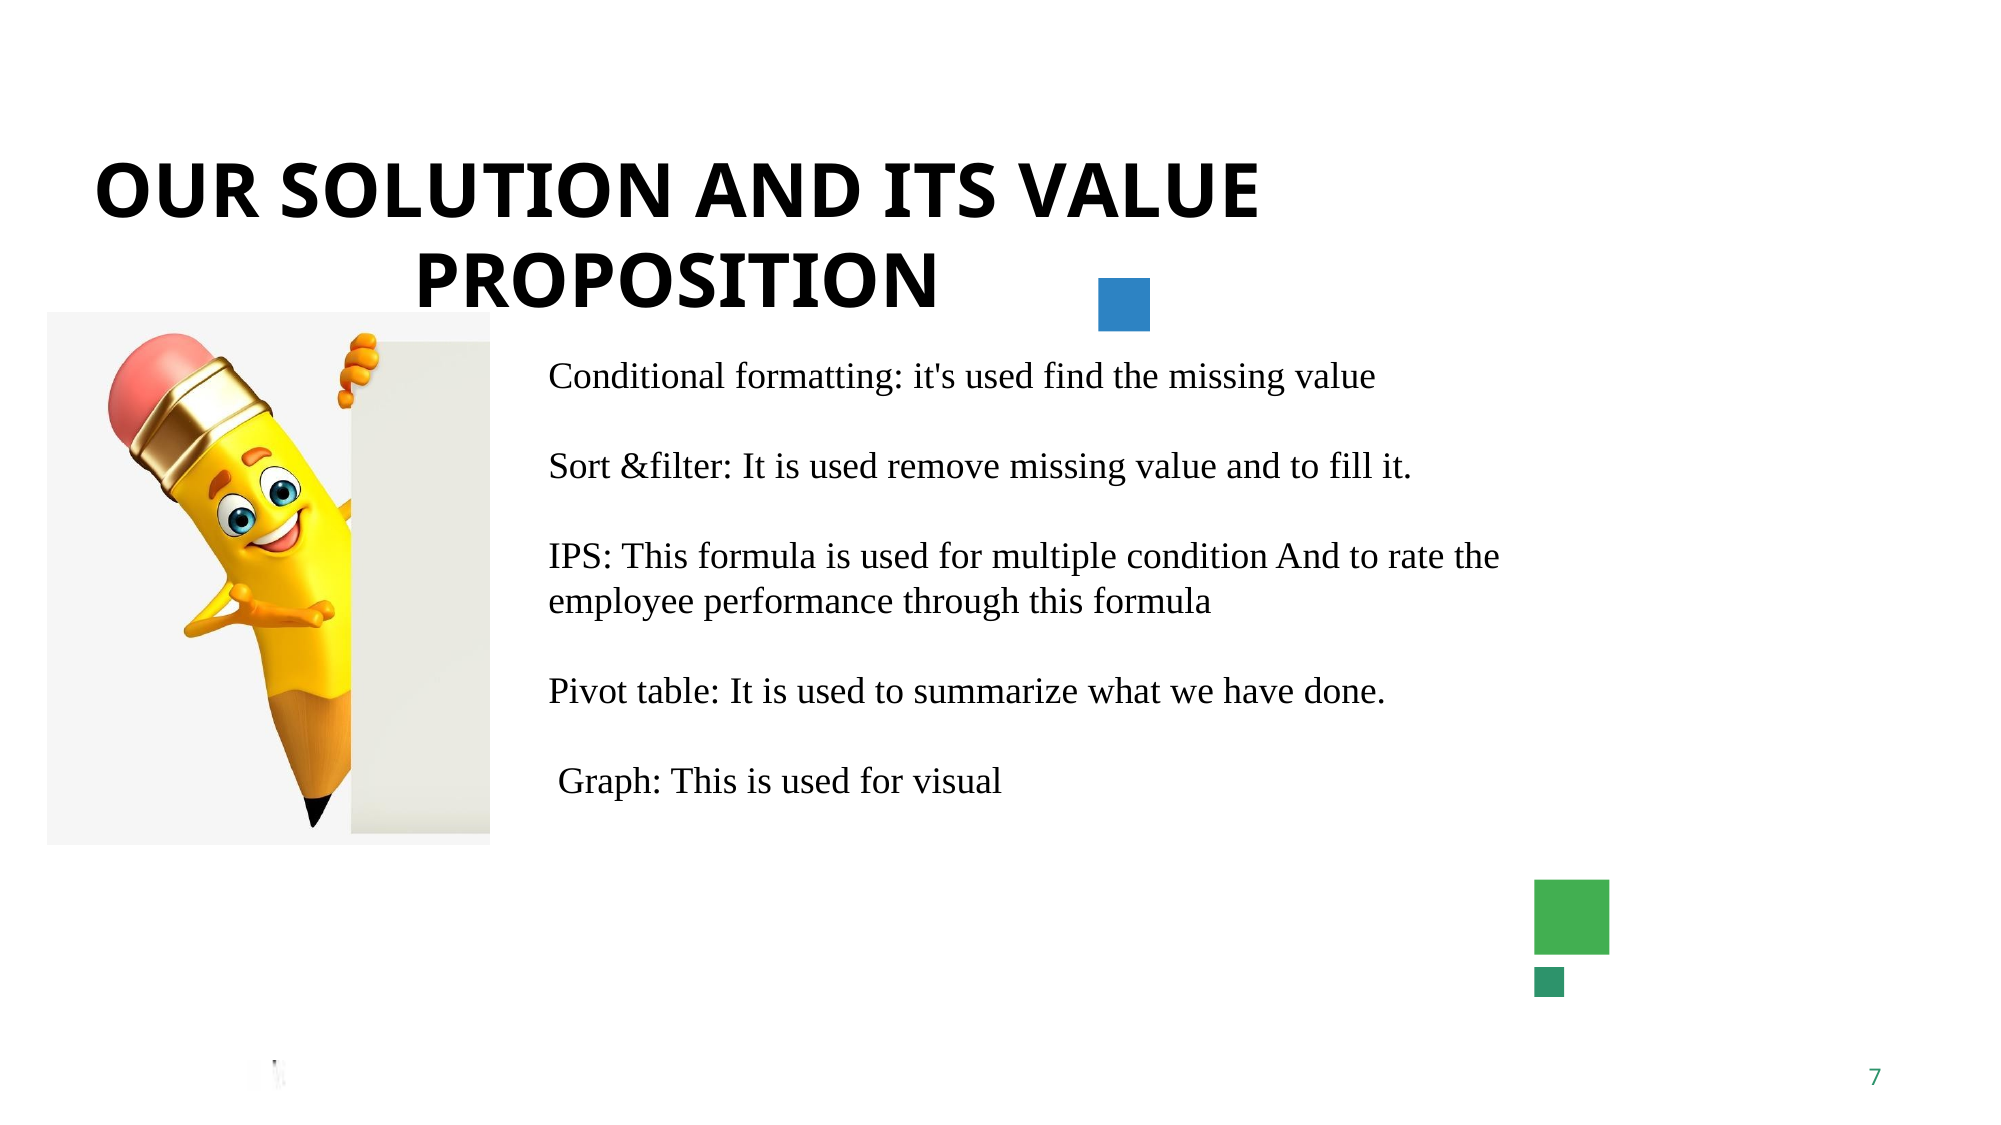

# OUR SOLUTION AND ITS VALUE PROPOSITION
Conditional formatting: it's used find the missing value
Sort &filter: It is used remove missing value and to fill it.
IPS: This formula is used for multiple condition And to rate the employee performance through this formula
Pivot table: It is used to summarize what we have done.
 Graph: This is used for visual